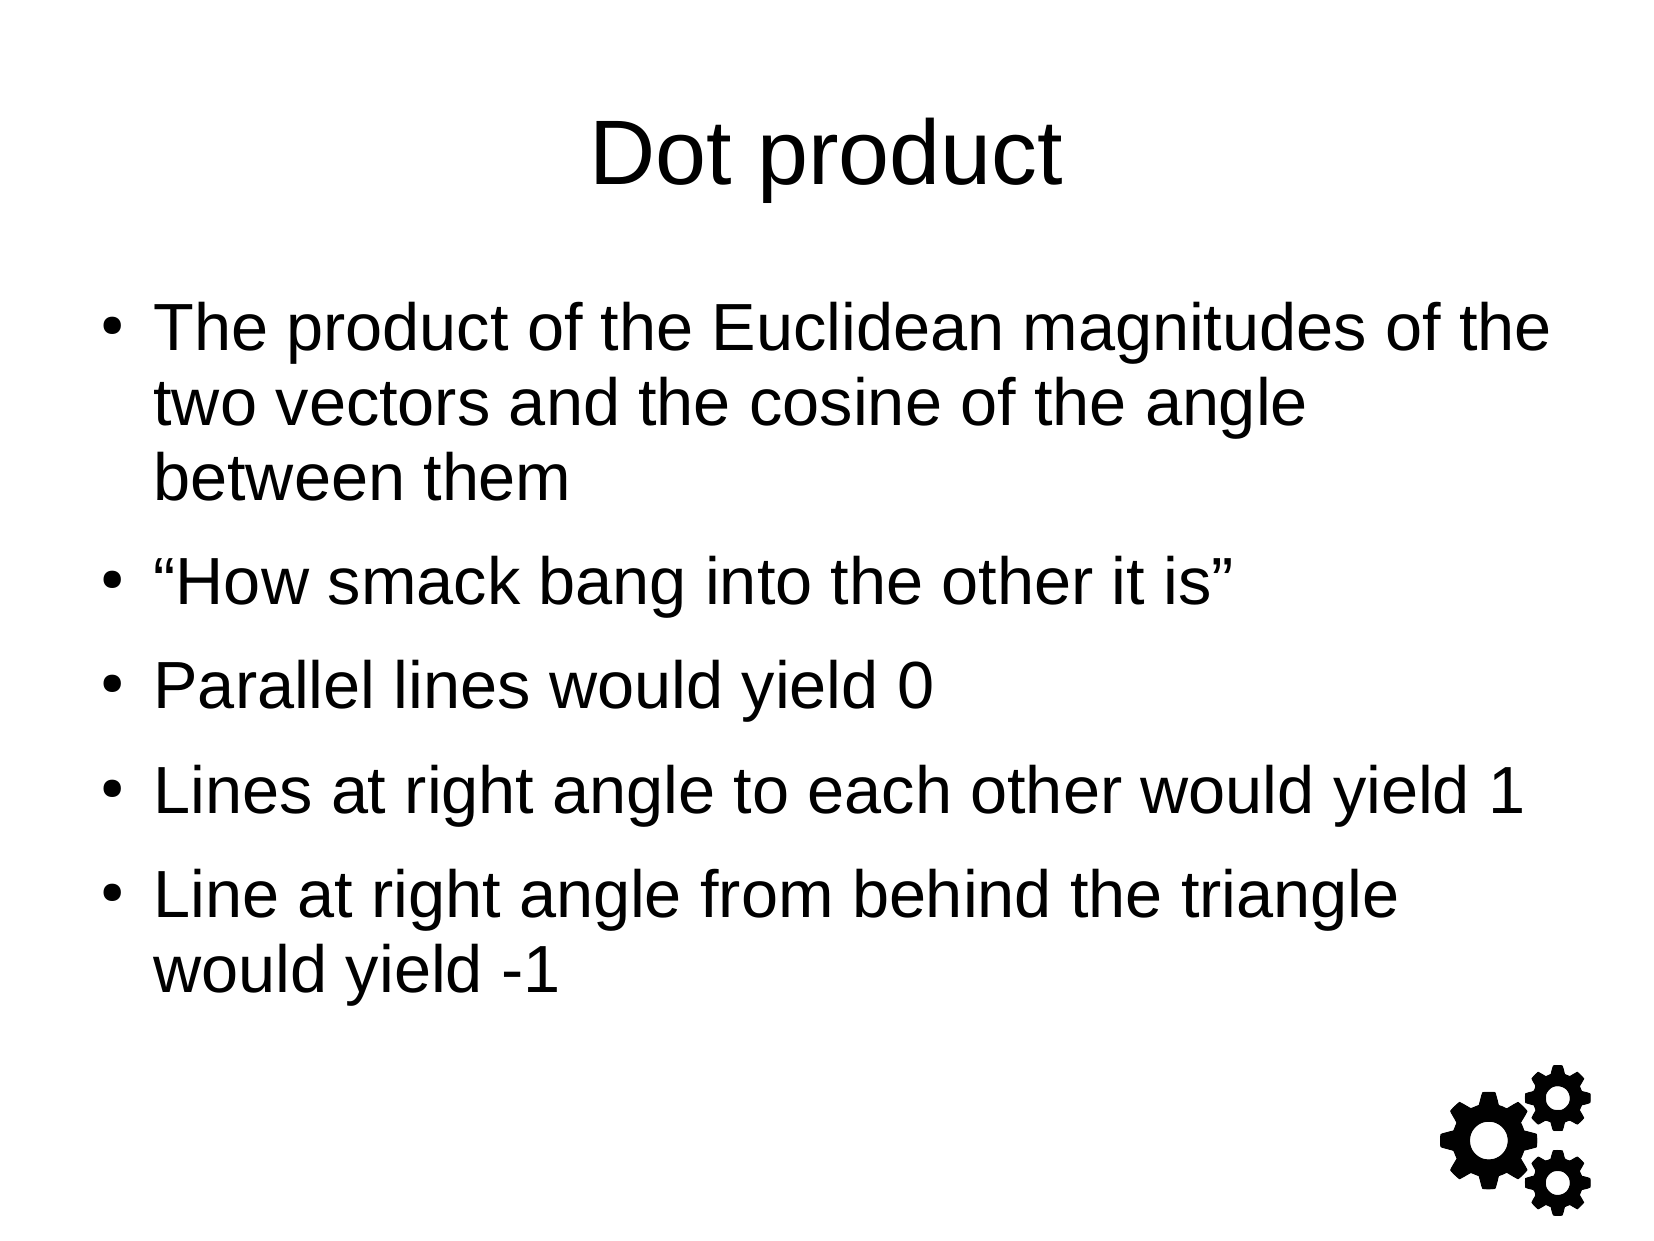

# Dot product
The product of the Euclidean magnitudes of the two vectors and the cosine of the angle between them
“How smack bang into the other it is”
Parallel lines would yield 0
Lines at right angle to each other would yield 1
Line at right angle from behind the triangle would yield -1